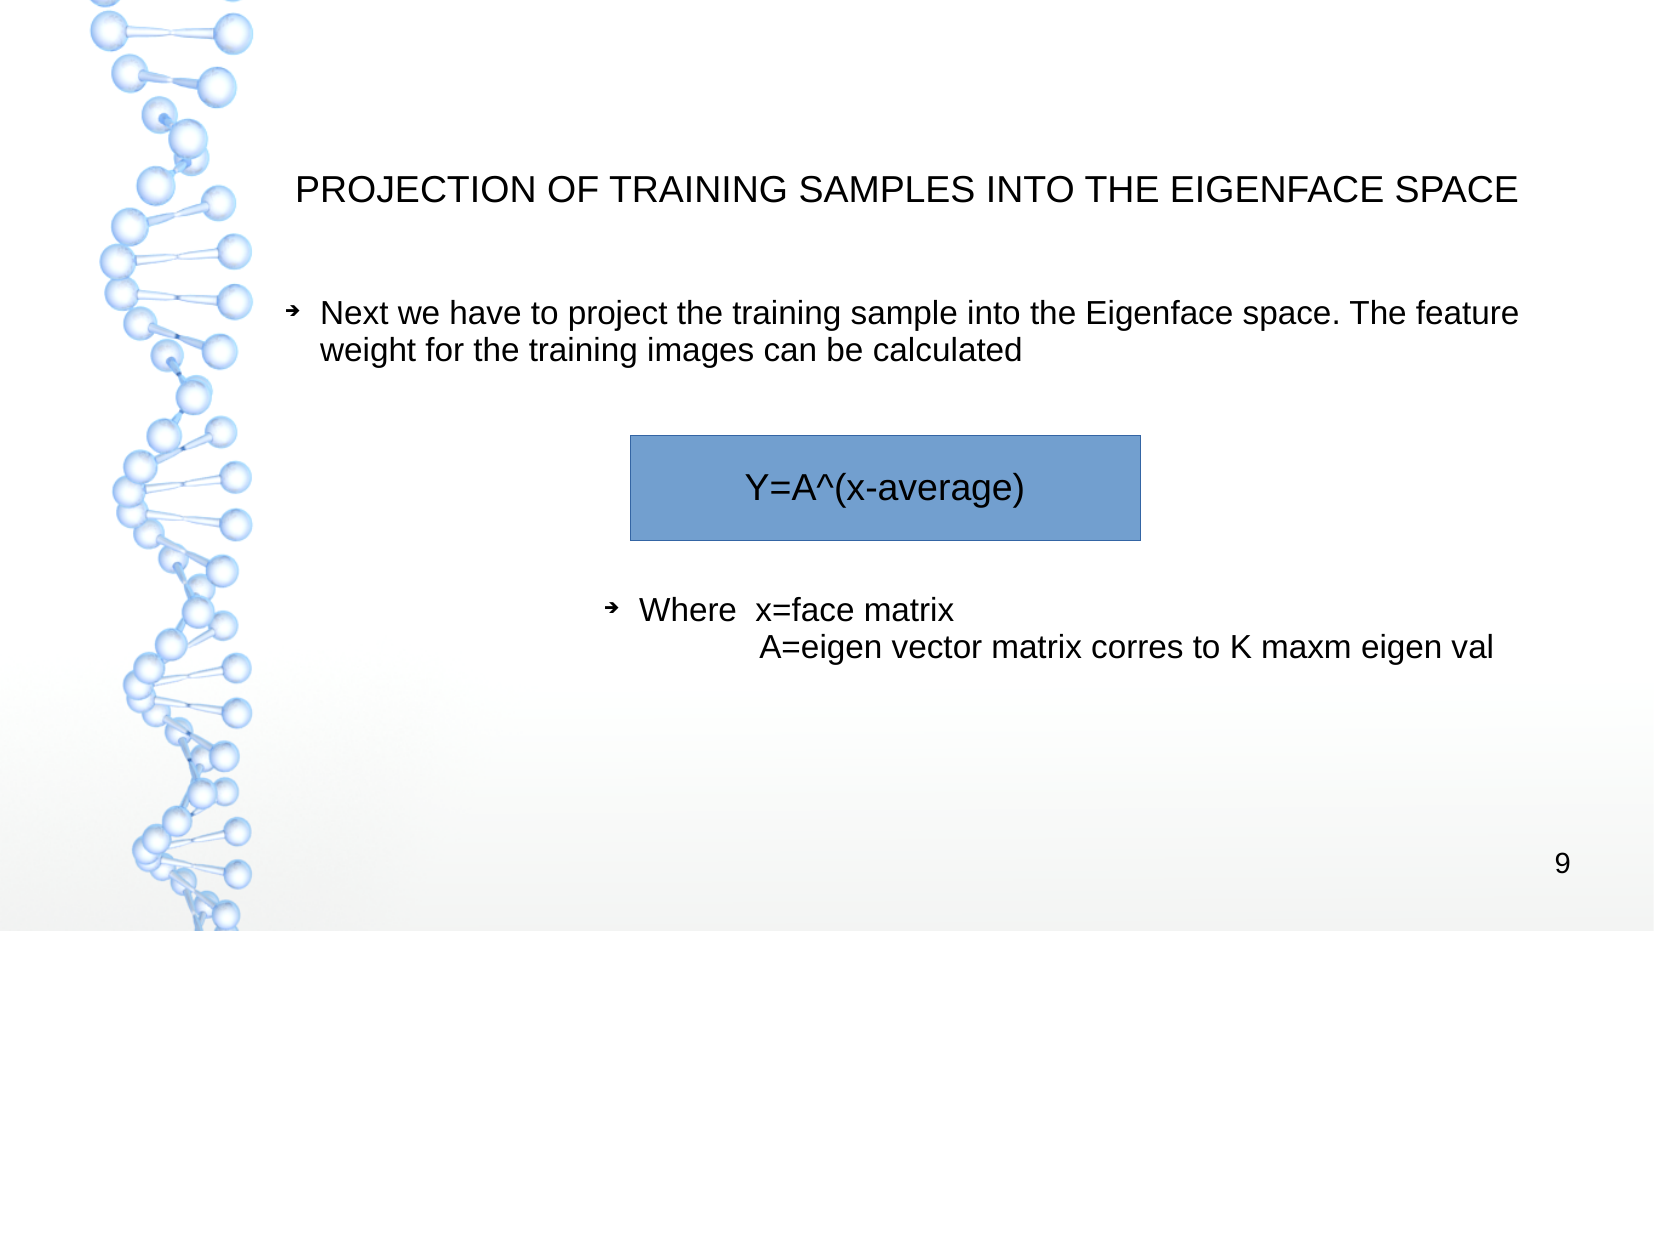

PROJECTION OF TRAINING SAMPLES INTO THE EIGENFACE SPACE
Next we have to project the training sample into the Eigenface space. The feature weight for the training images can be calculated
Where x=face matrix
 A=eigen vector matrix corres to K maxm eigen val
Y=A^(x-average)
9